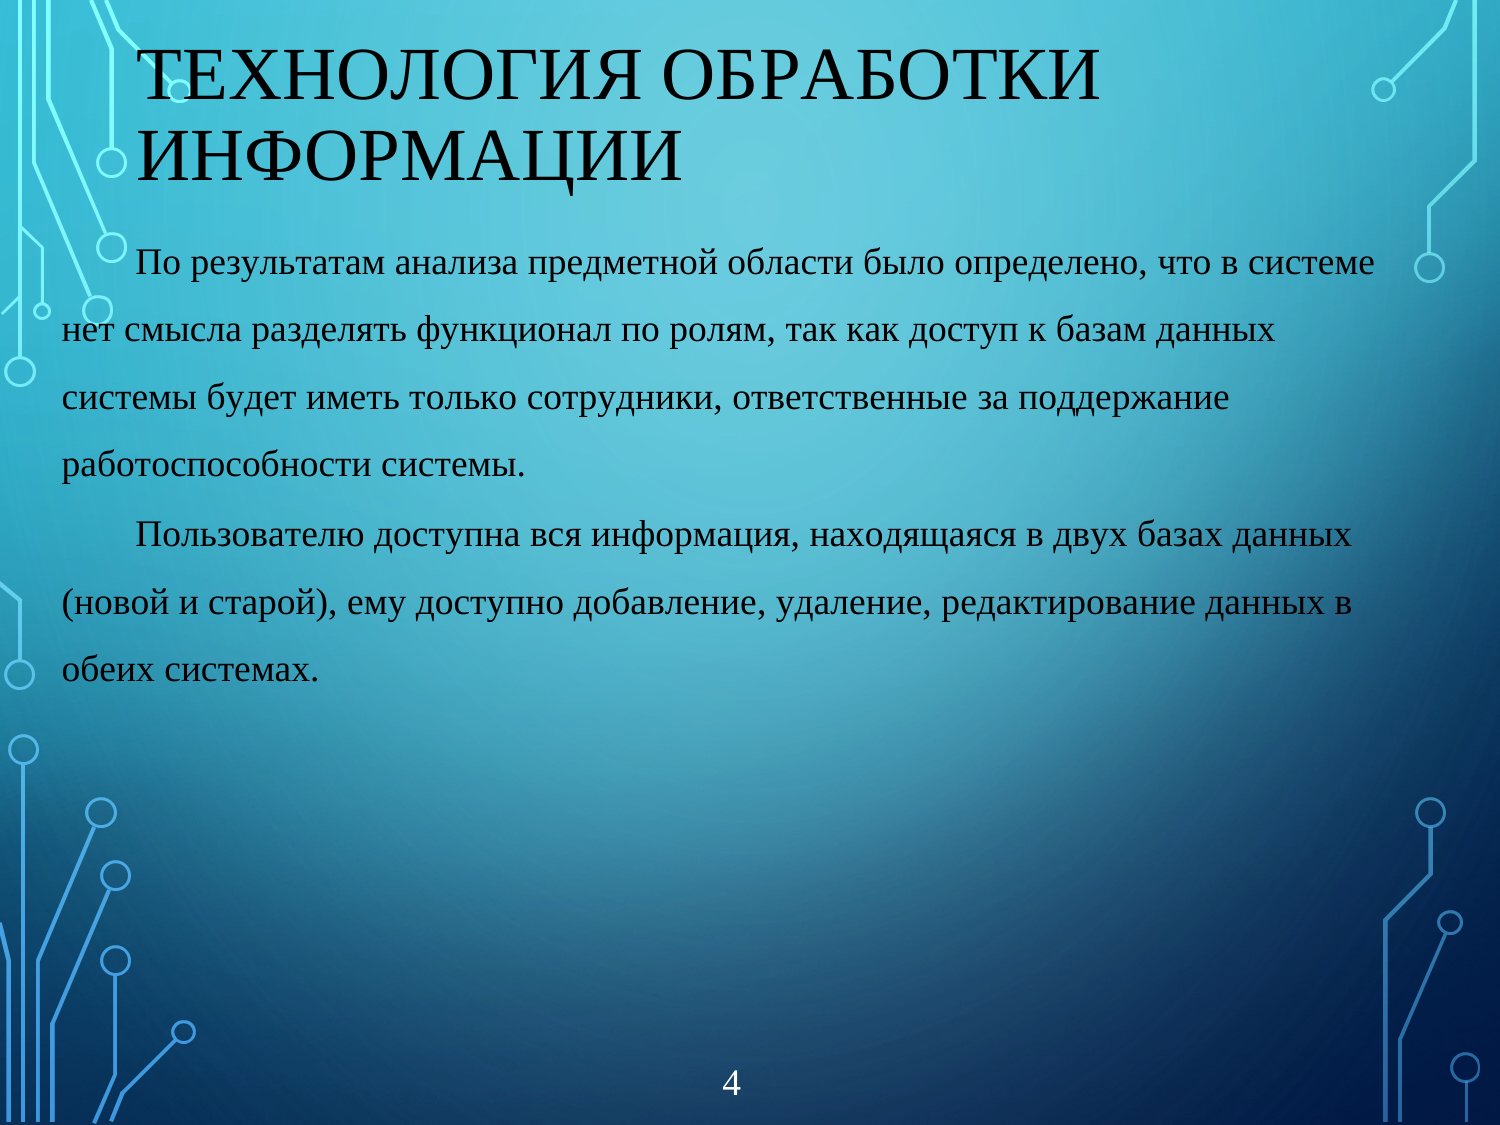

ТЕХНОЛОГИЯ ОБРАБОТКИ ИНФОРМАЦИИ
По результатам анализа предметной области было определено, что в системе нет смысла разделять функционал по ролям, так как доступ к базам данных системы будет иметь только сотрудники, ответственные за поддержание работоспособности системы.
Пользователю доступна вся информация, находящаяся в двух базах данных (новой и старой), ему доступно добавление, удаление, редактирование данных в обеих системах.